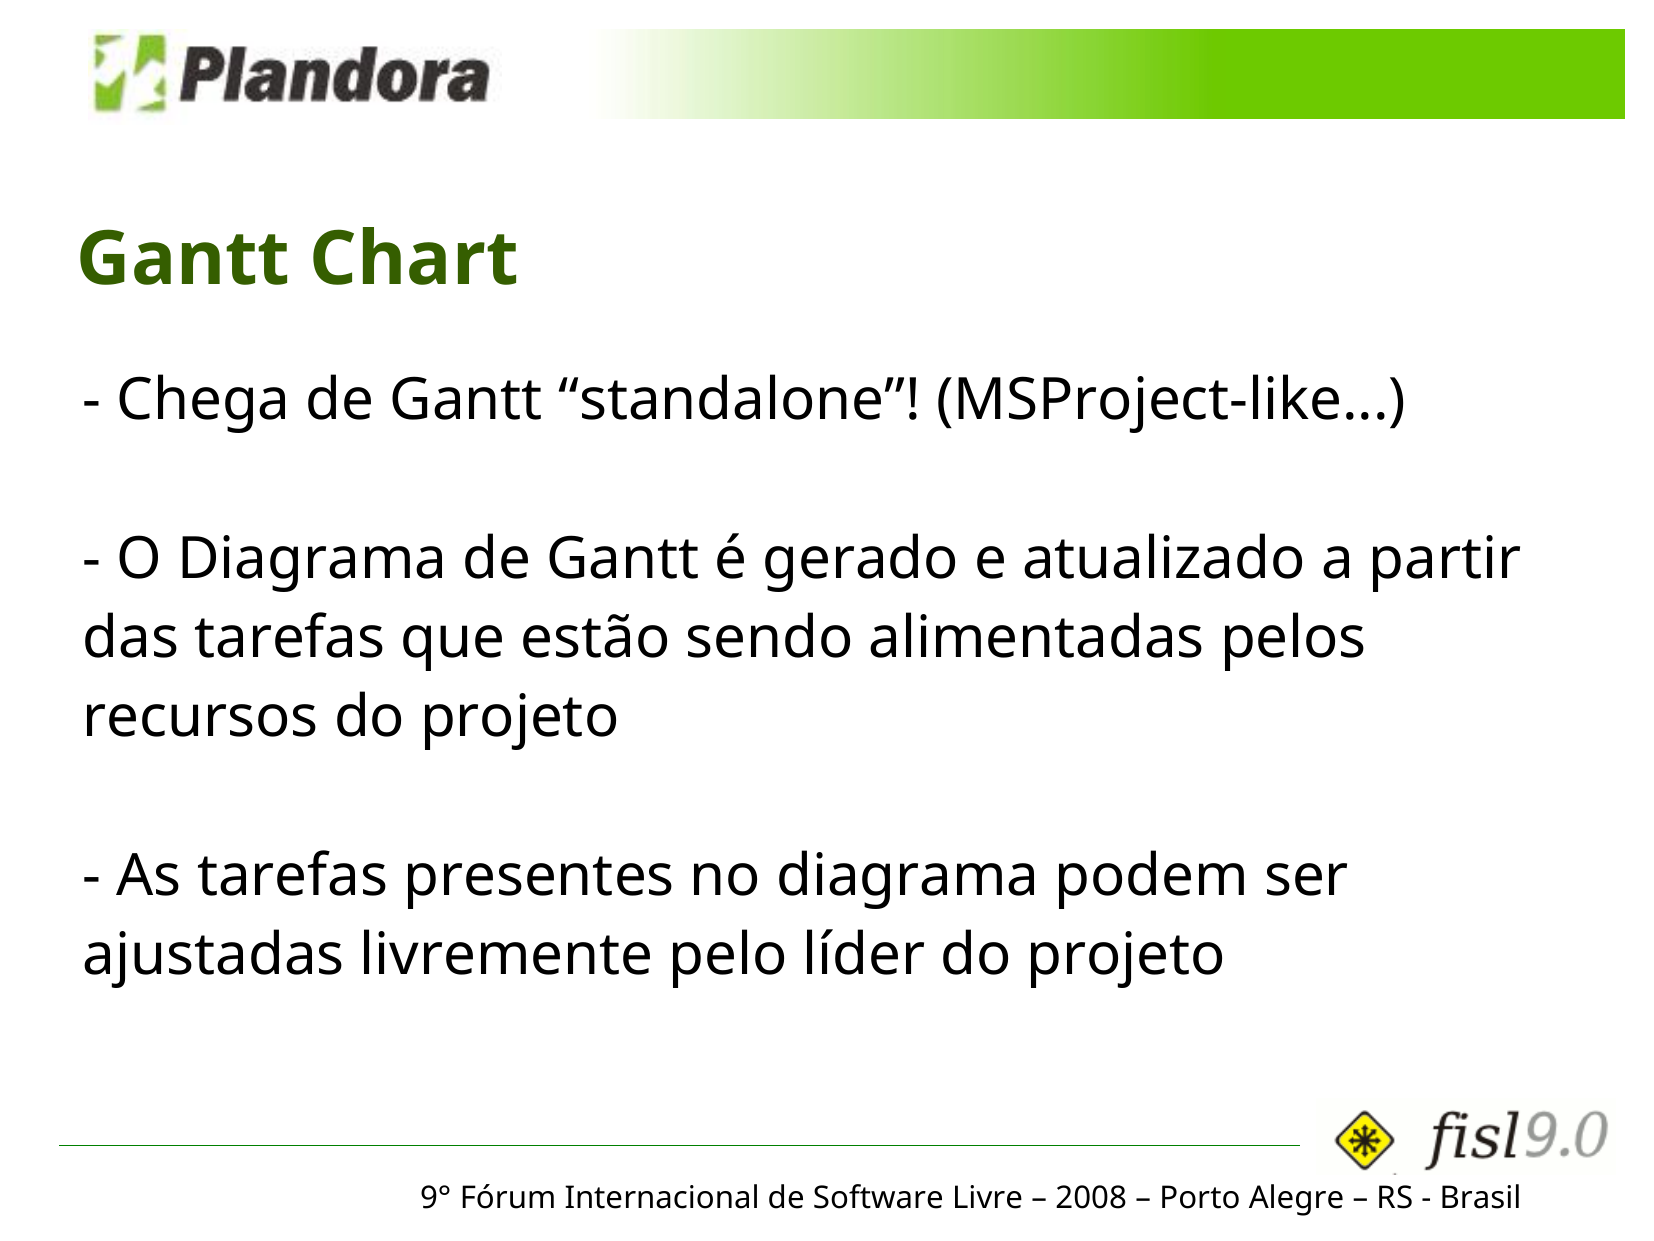

# Gantt Chart
- Chega de Gantt “standalone”! (MSProject-like...)
- O Diagrama de Gantt é gerado e atualizado a partir das tarefas que estão sendo alimentadas pelos recursos do projeto
- As tarefas presentes no diagrama podem ser ajustadas livremente pelo líder do projeto